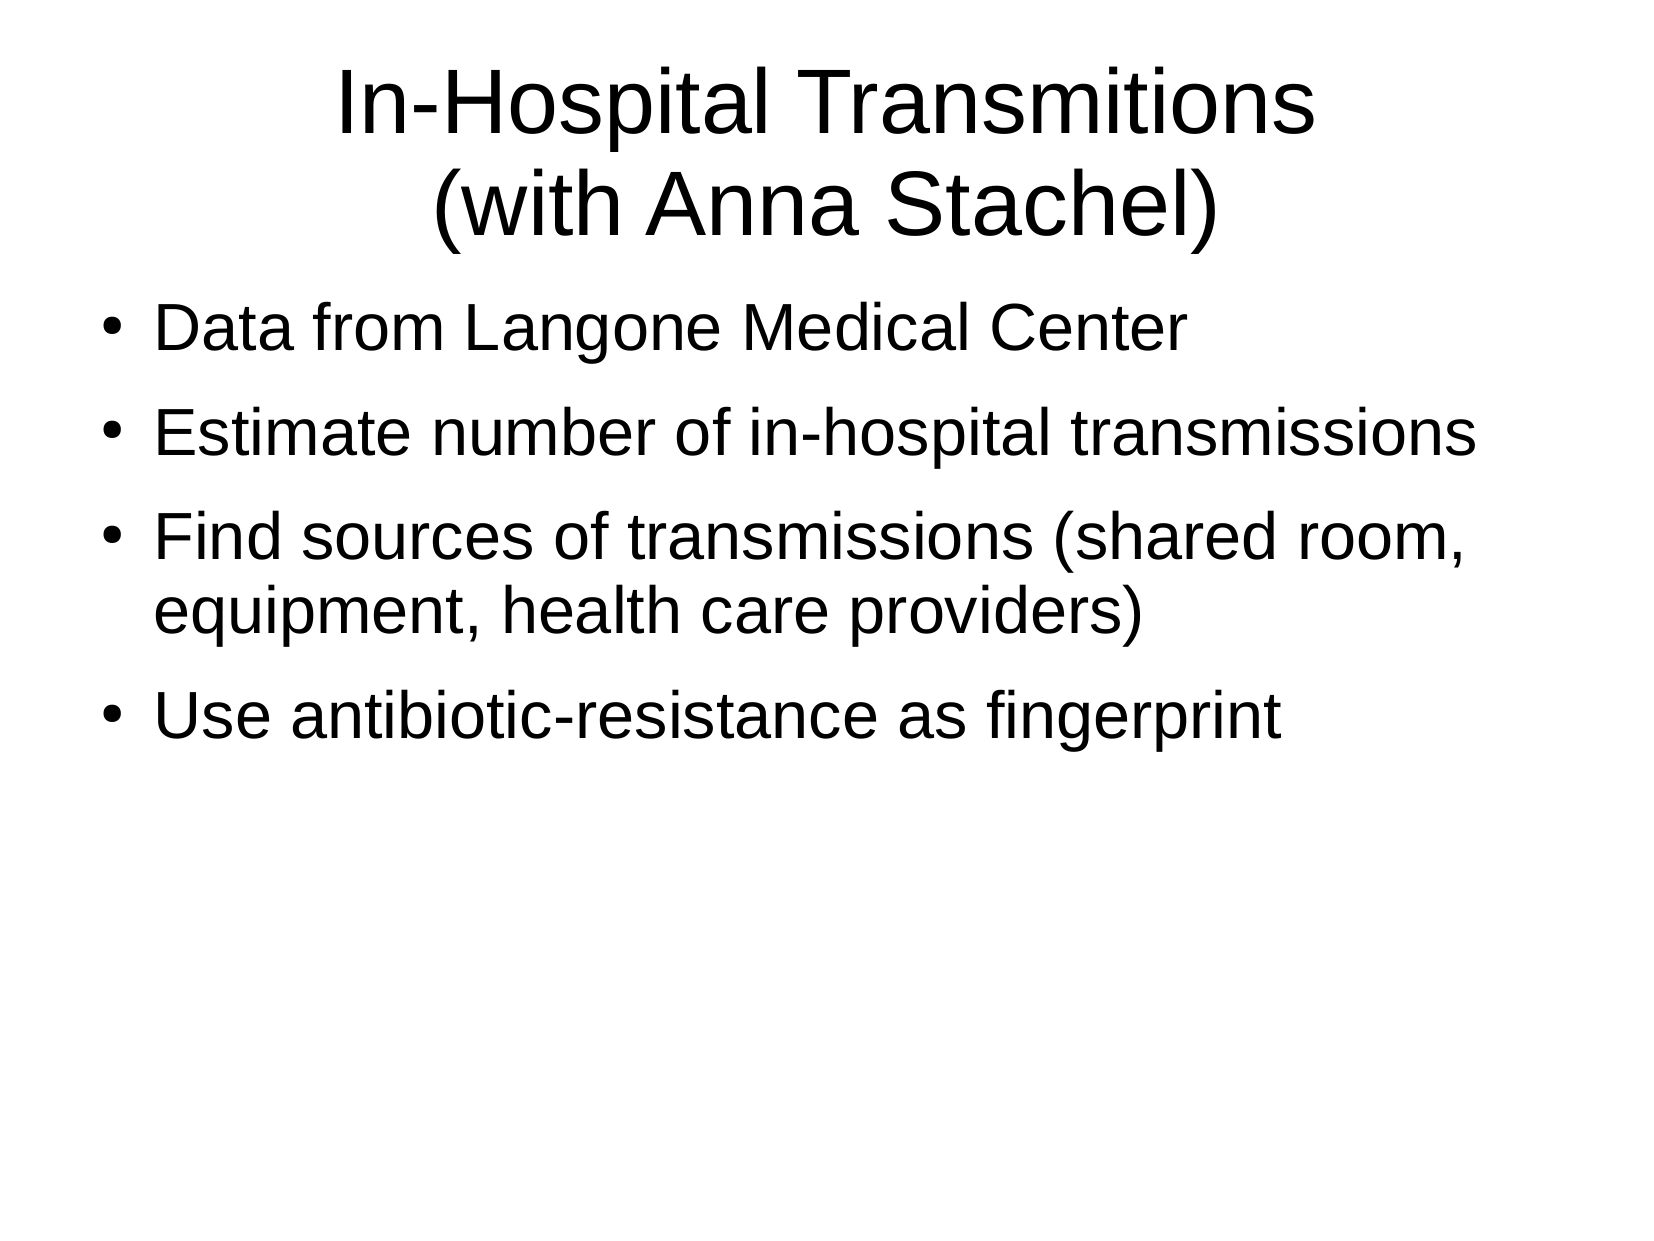

# In-Hospital Transmitions (with Anna Stachel)
Data from Langone Medical Center
Estimate number of in-hospital transmissions
Find sources of transmissions (shared room, equipment, health care providers)
Use antibiotic-resistance as fingerprint